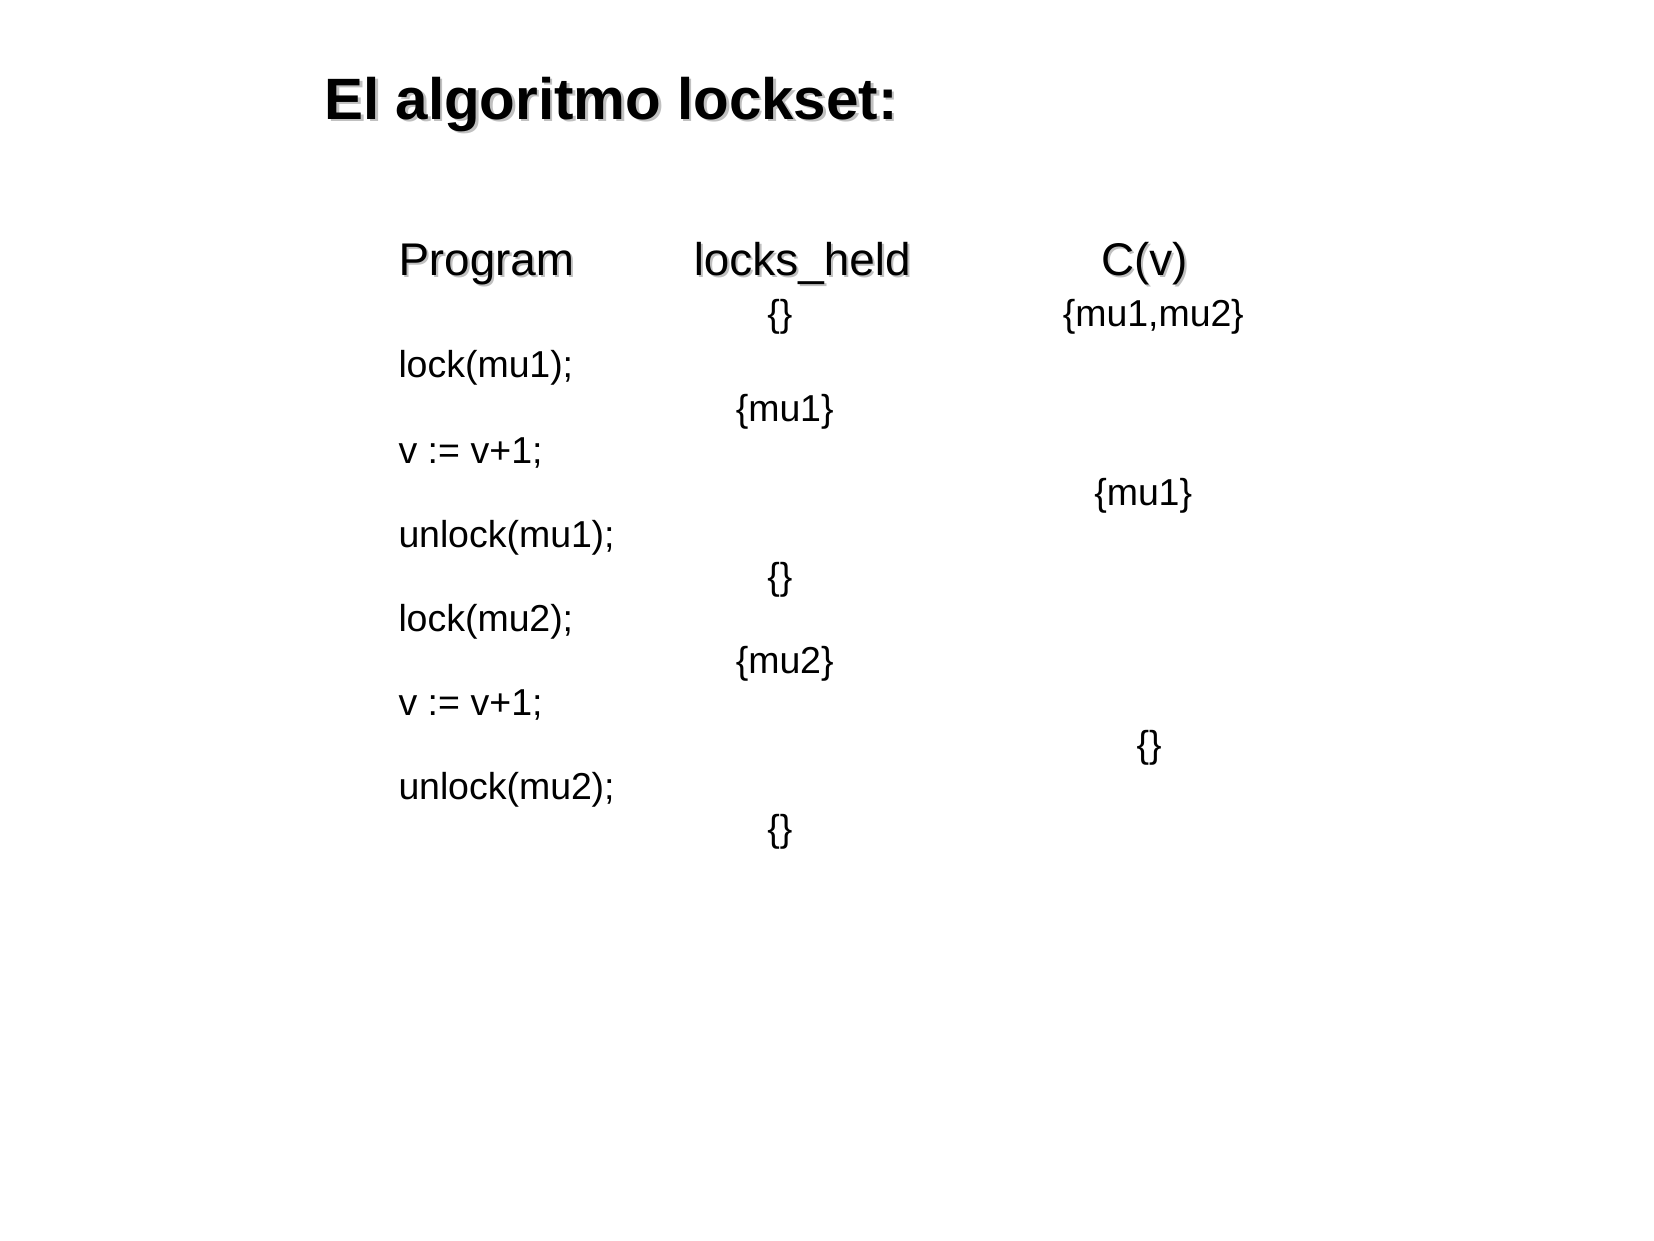

El algoritmo lockset:
	Program		locks_held			 C(v)
						{}				{mu1,mu2}
	lock(mu1);
					 {mu1}
	v := v+1;
										 {mu1}
	unlock(mu1);
						{}
	lock(mu2);
					 {mu2}
	v := v+1;
											{}
	unlock(mu2);
						{}